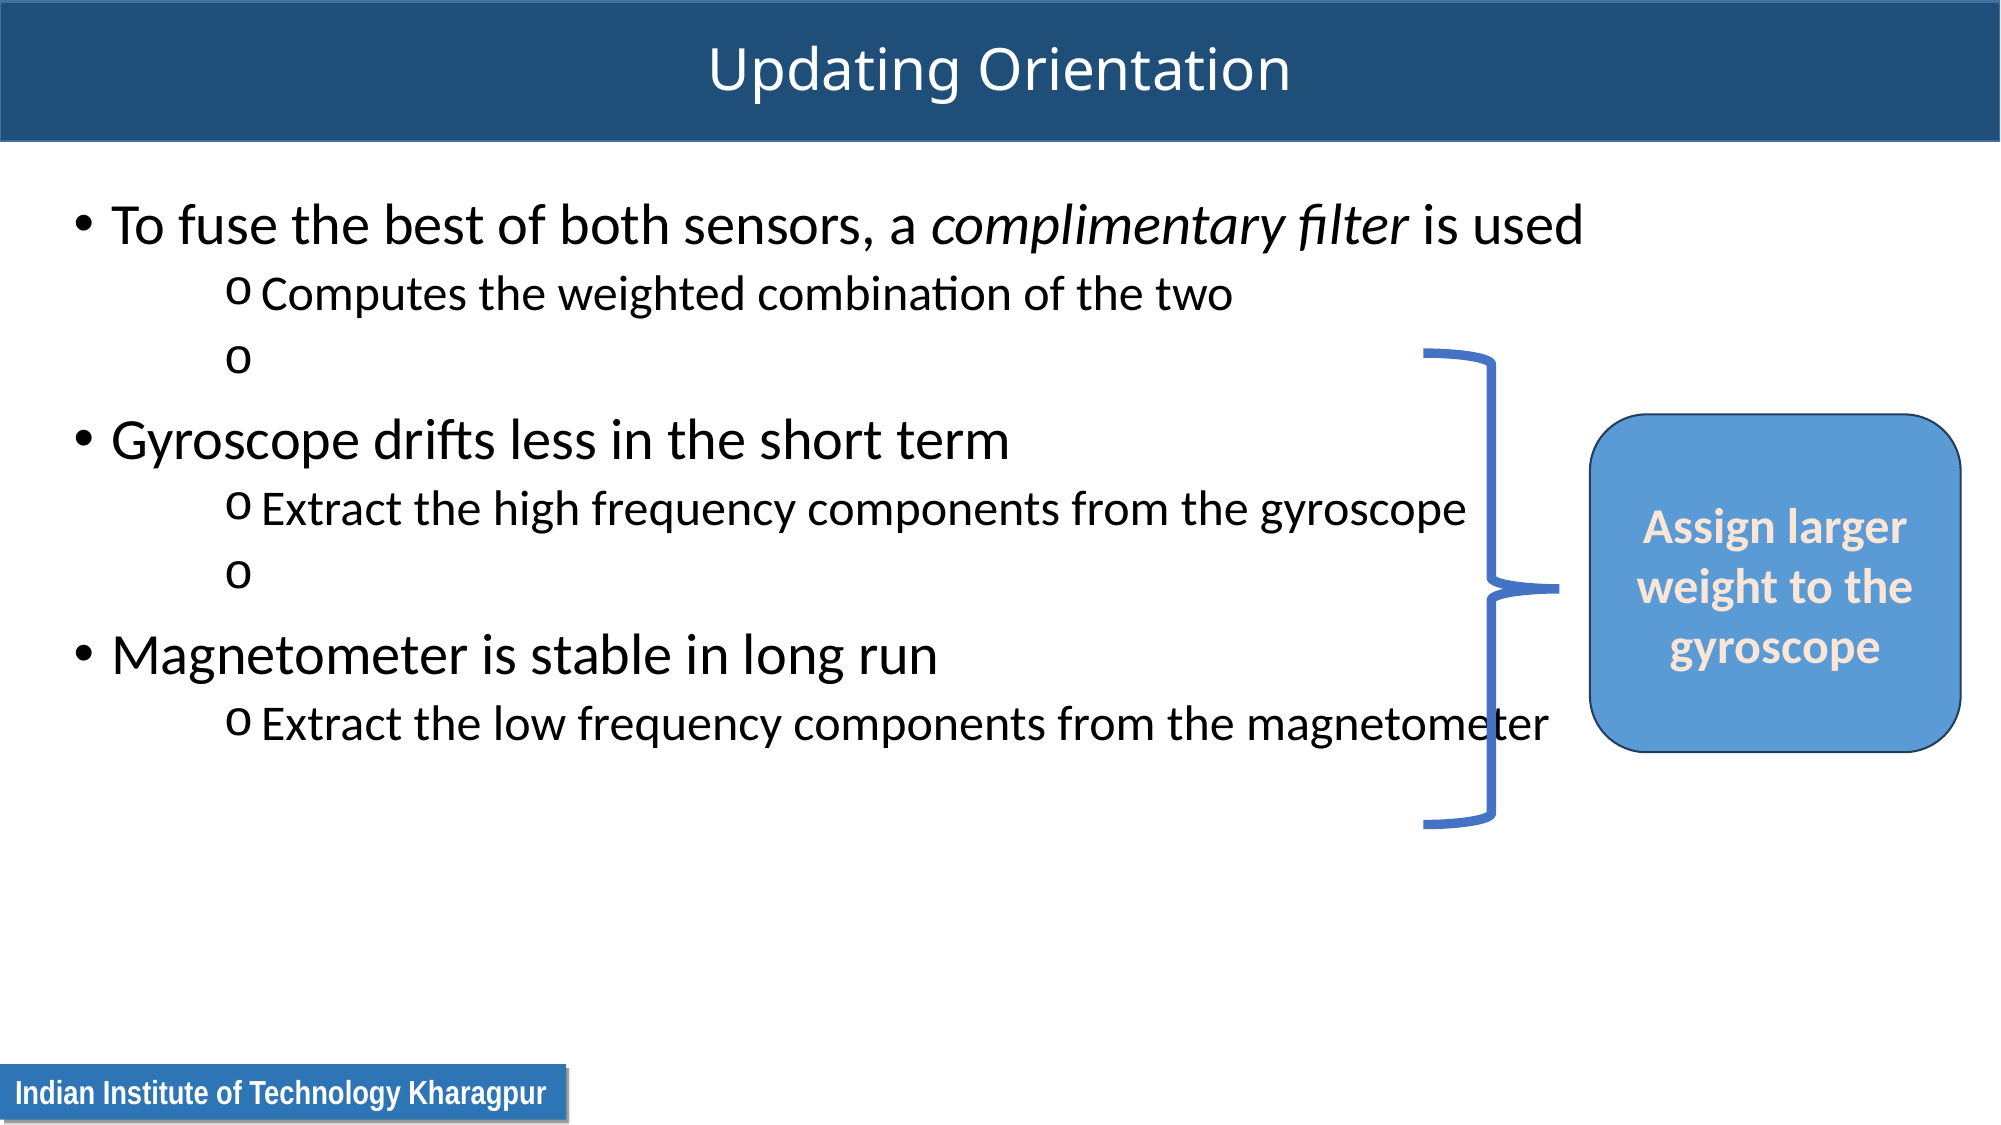

Updating Orientation
# To fuse the best of both sensors, a complimentary filter is used
Computes the weighted combination of the two
Gyroscope drifts less in the short term
Extract the high frequency components from the gyroscope
Magnetometer is stable in long run
Extract the low frequency components from the magnetometer
Assign larger weight to the gyroscope